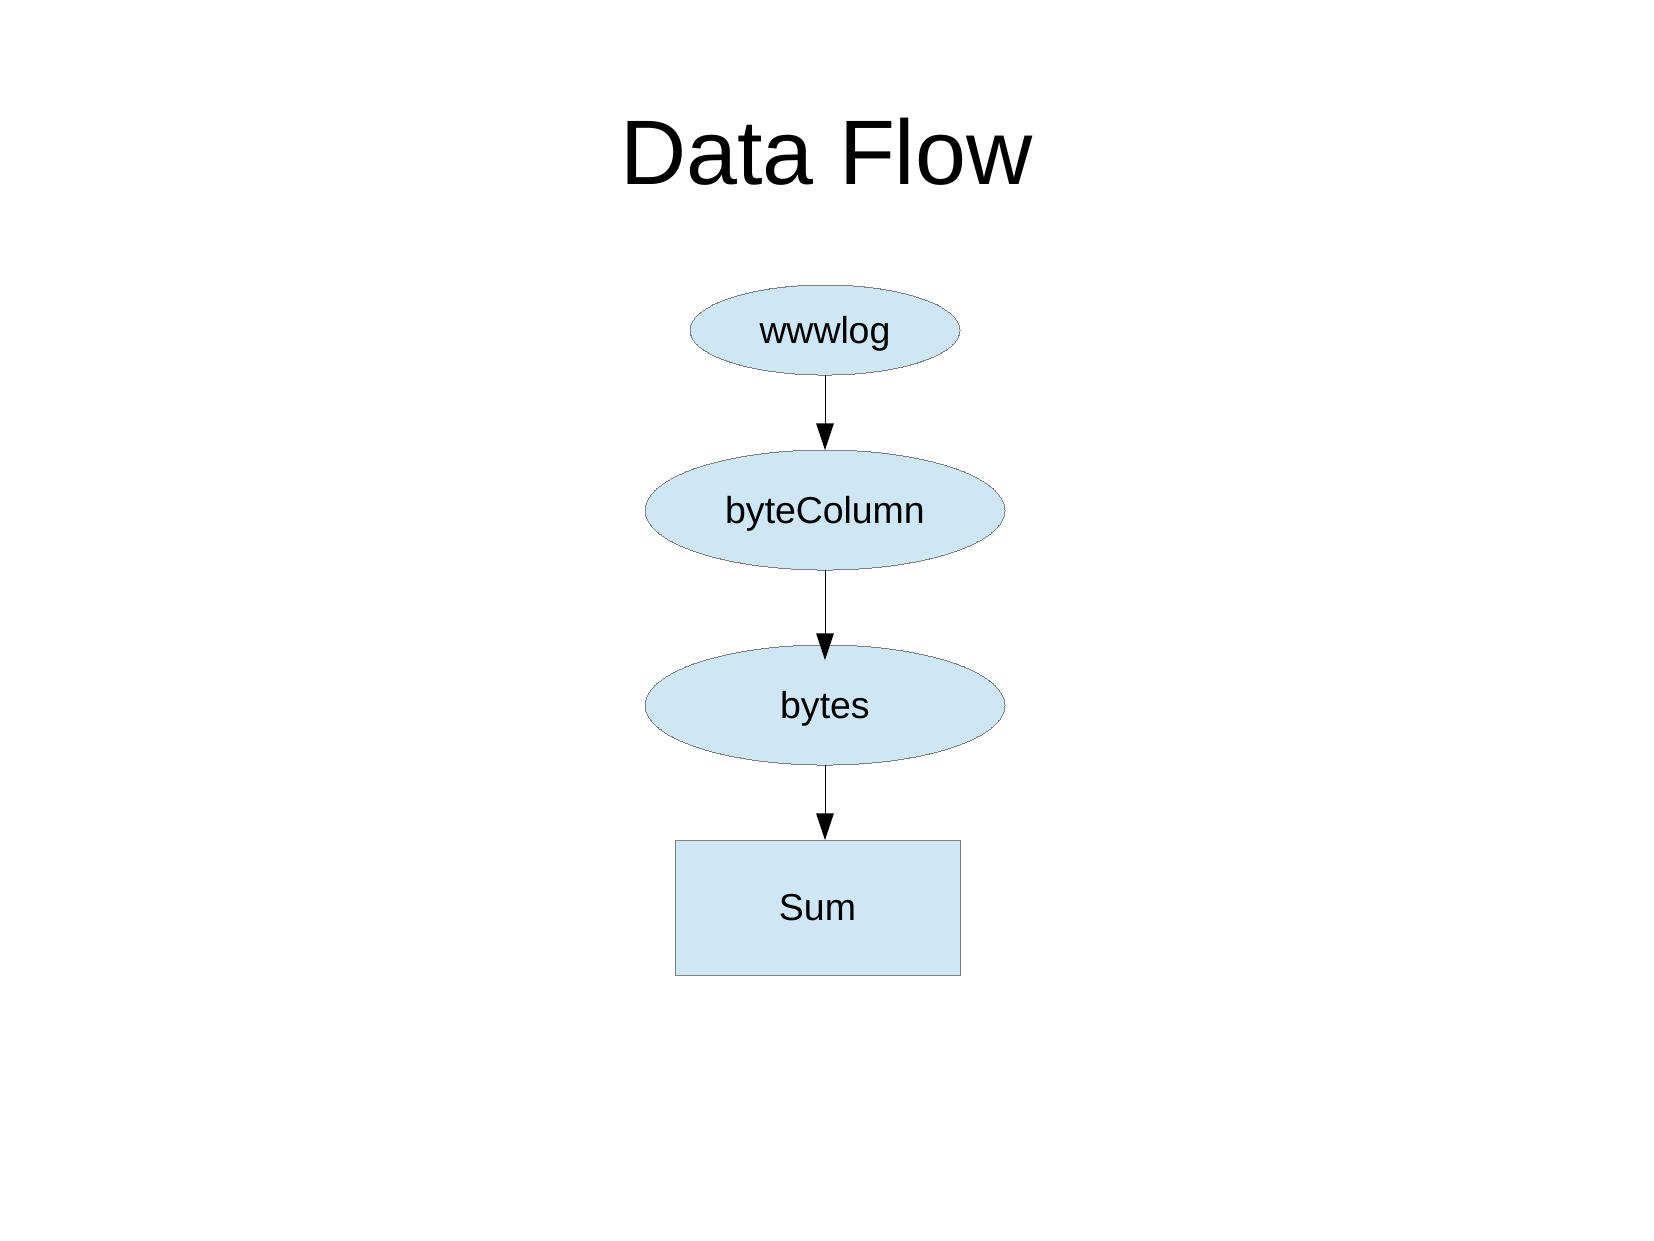

# Data Flow
wwwlog
byteColumn
bytes
Sum